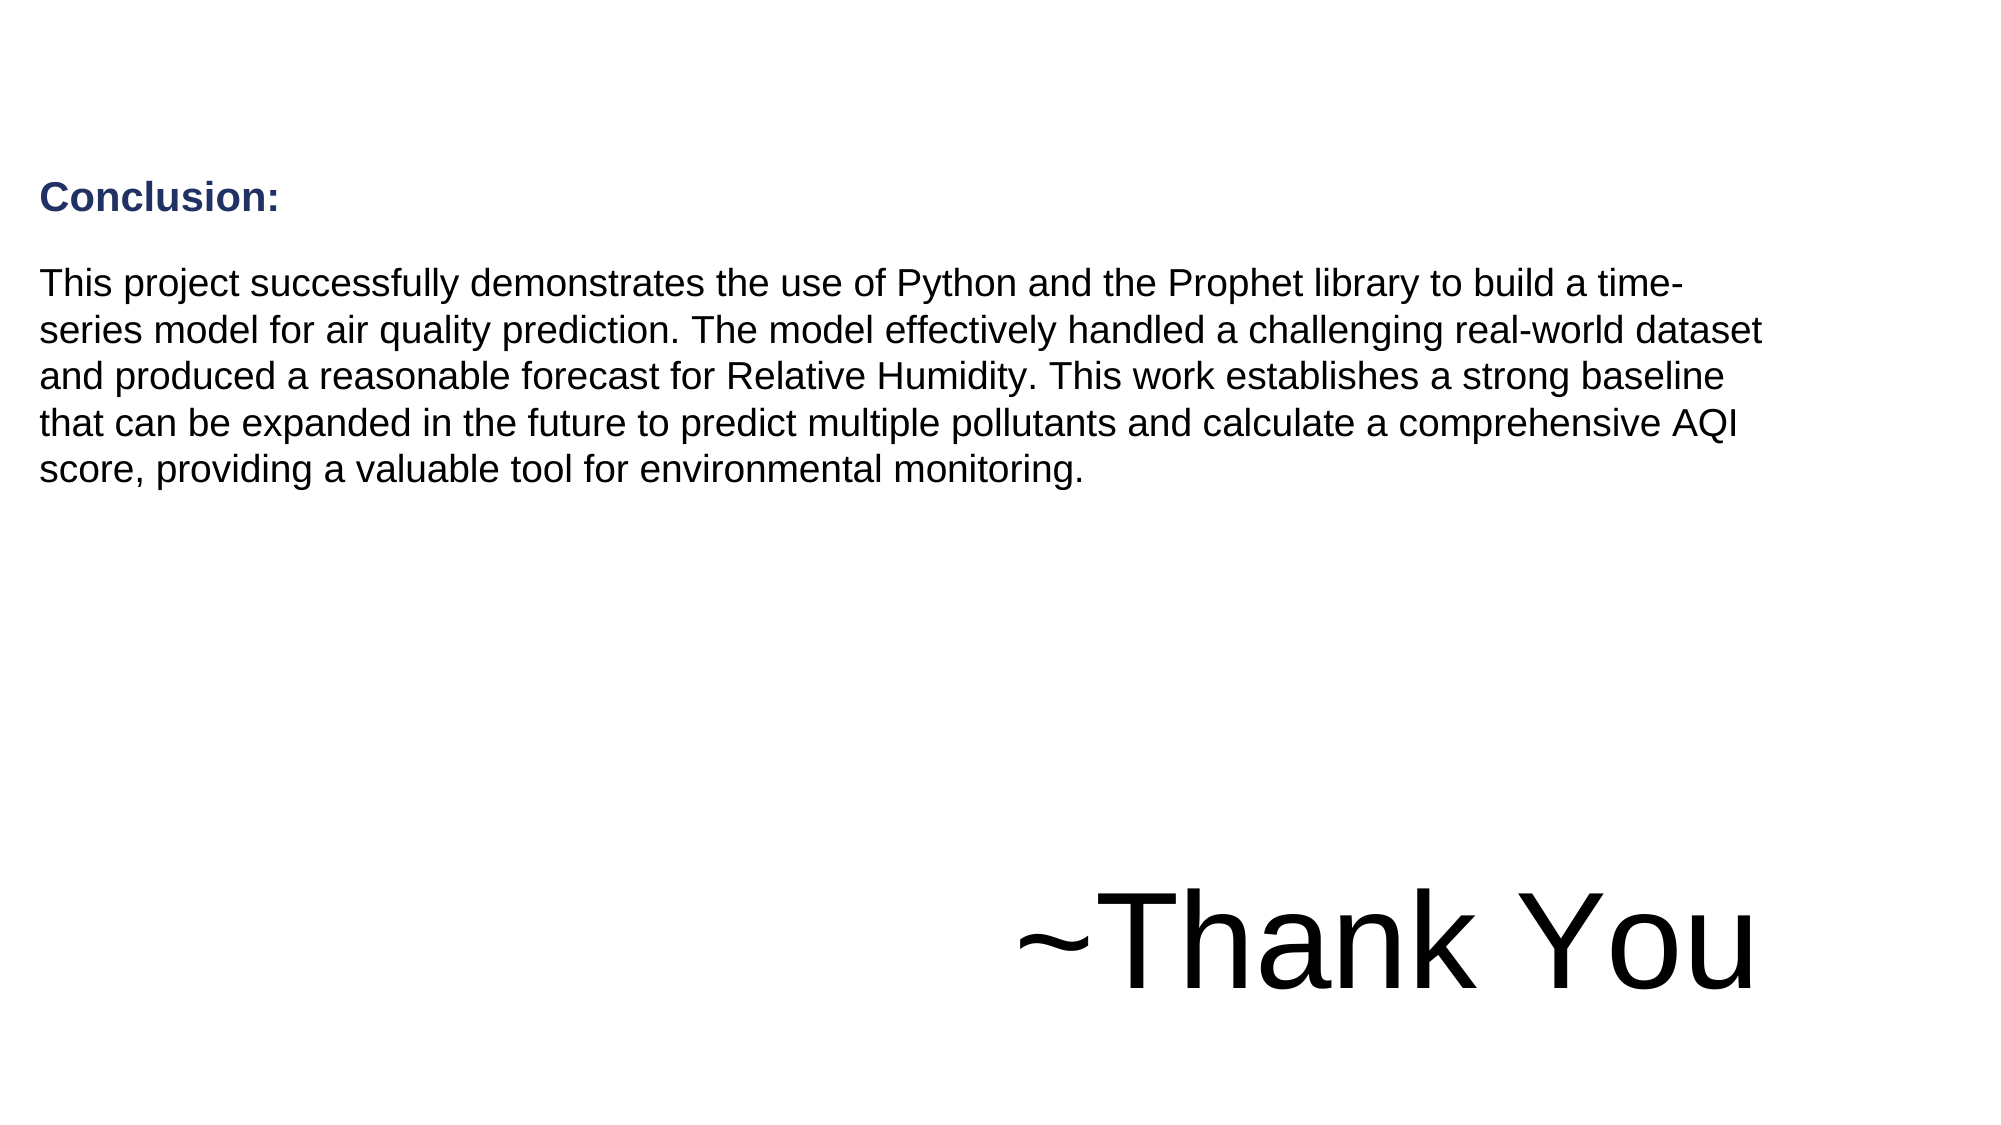

Conclusion:
This project successfully demonstrates the use of Python and the Prophet library to build a time-series model for air quality prediction. The model effectively handled a challenging real-world dataset and produced a reasonable forecast for Relative Humidity. This work establishes a strong baseline that can be expanded in the future to predict multiple pollutants and calculate a comprehensive AQI score, providing a valuable tool for environmental monitoring.
~Thank You